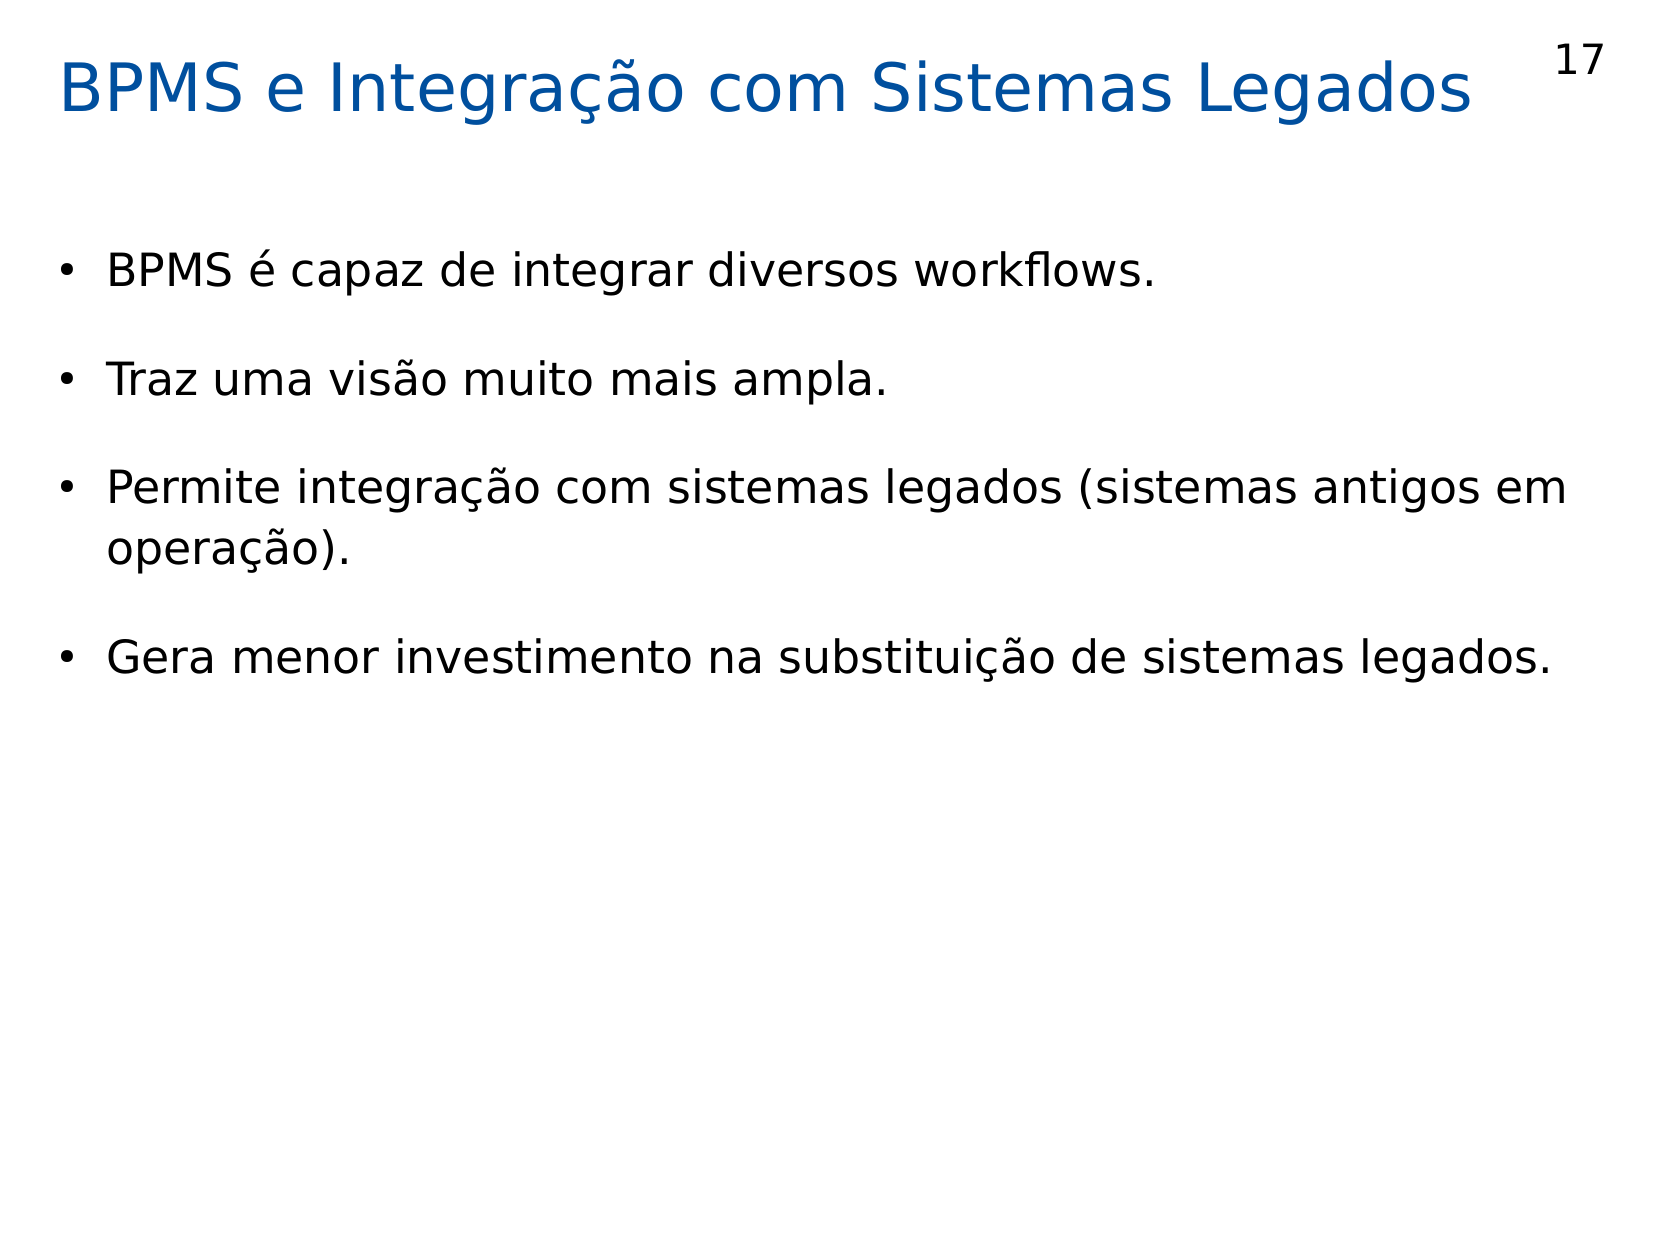

# BPMS e Integração com Sistemas Legados
17
BPMS é capaz de integrar diversos workflows.
Traz uma visão muito mais ampla.
Permite integração com sistemas legados (sistemas antigos em operação).
Gera menor investimento na substituição de sistemas legados.